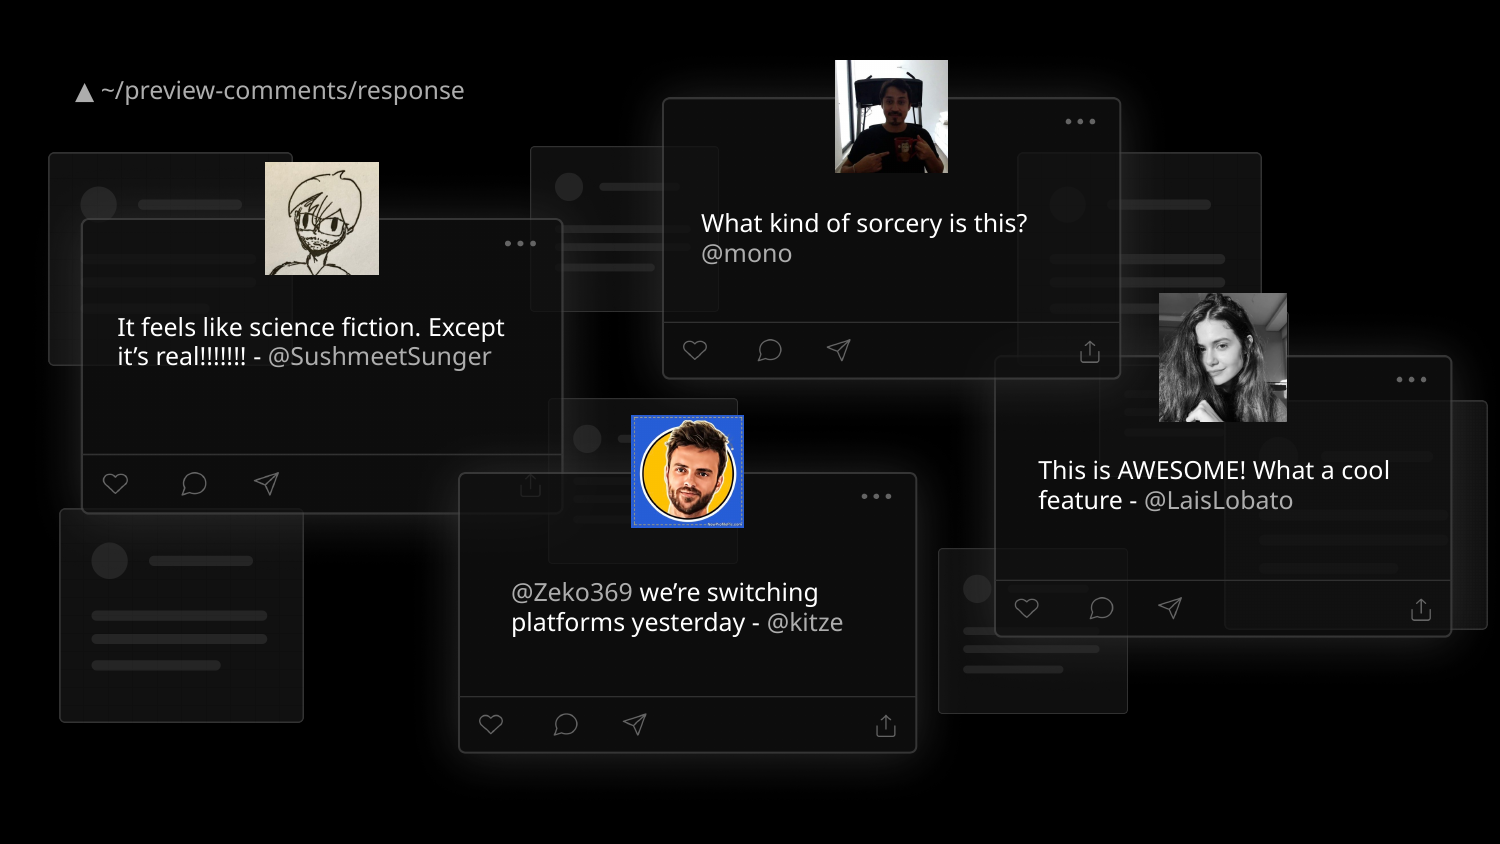

▲ ~/preview-comments/response
What kind of sorcery is this?
@mono
It feels like science fiction. Except it’s real!!!!!!! - @SushmeetSunger
This is AWESOME! What a cool feature - @LaisLobato
@Zeko369 we’re switching platforms yesterday - @kitze